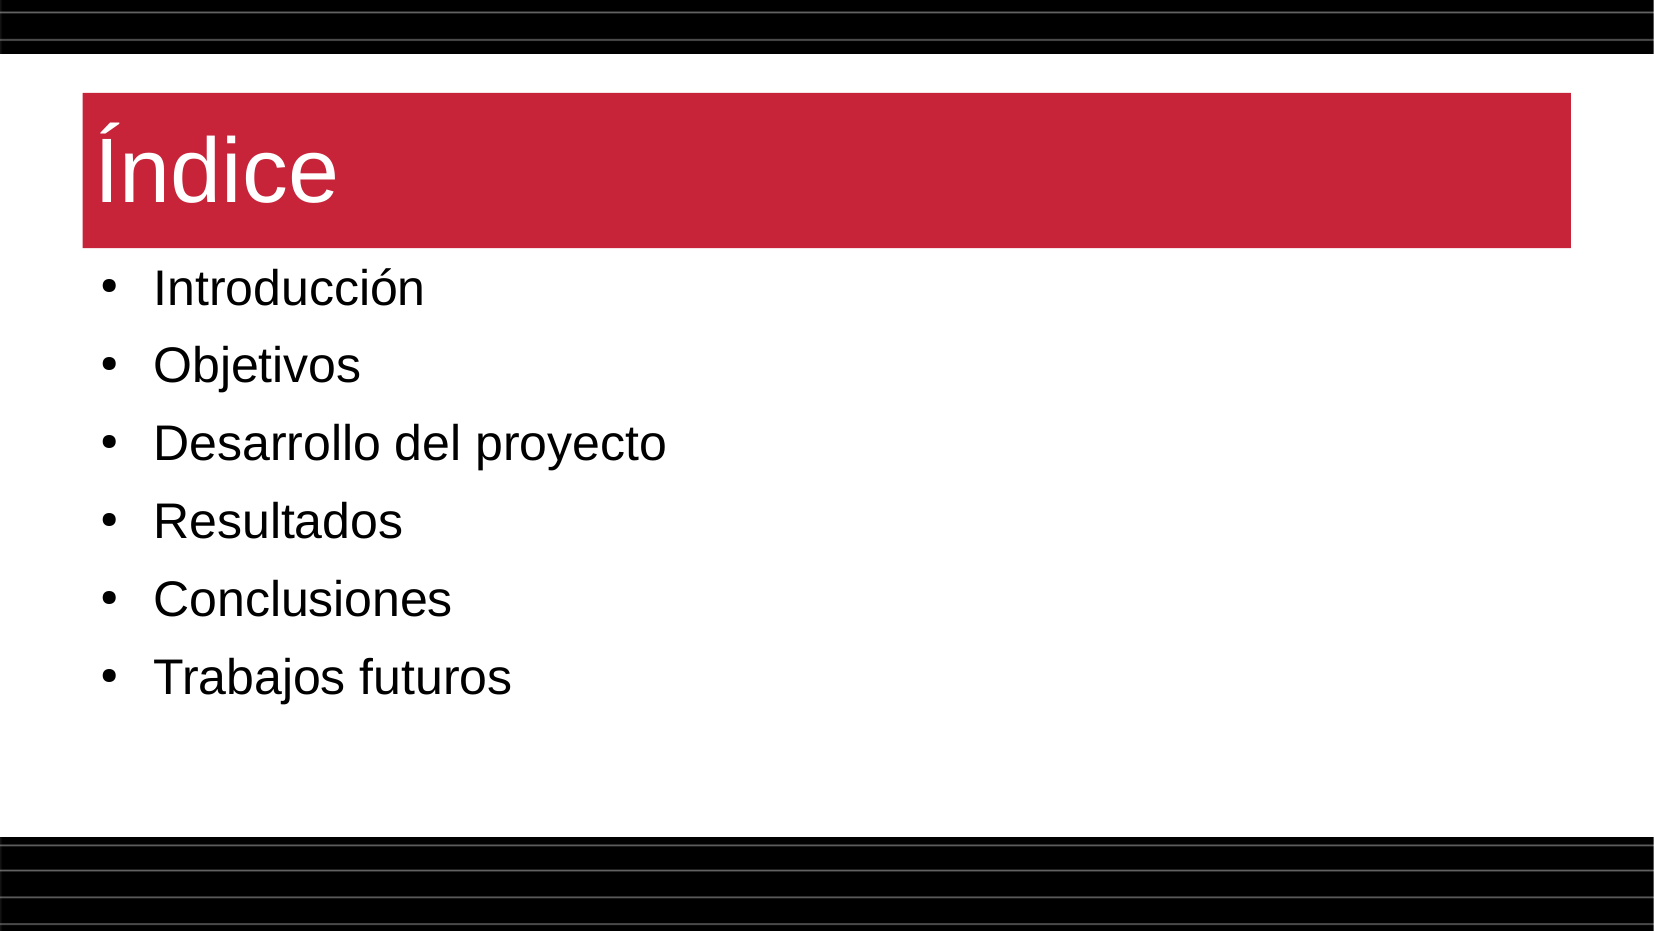

# Índice
Introducción
Objetivos
Desarrollo del proyecto
Resultados
Conclusiones
Trabajos futuros